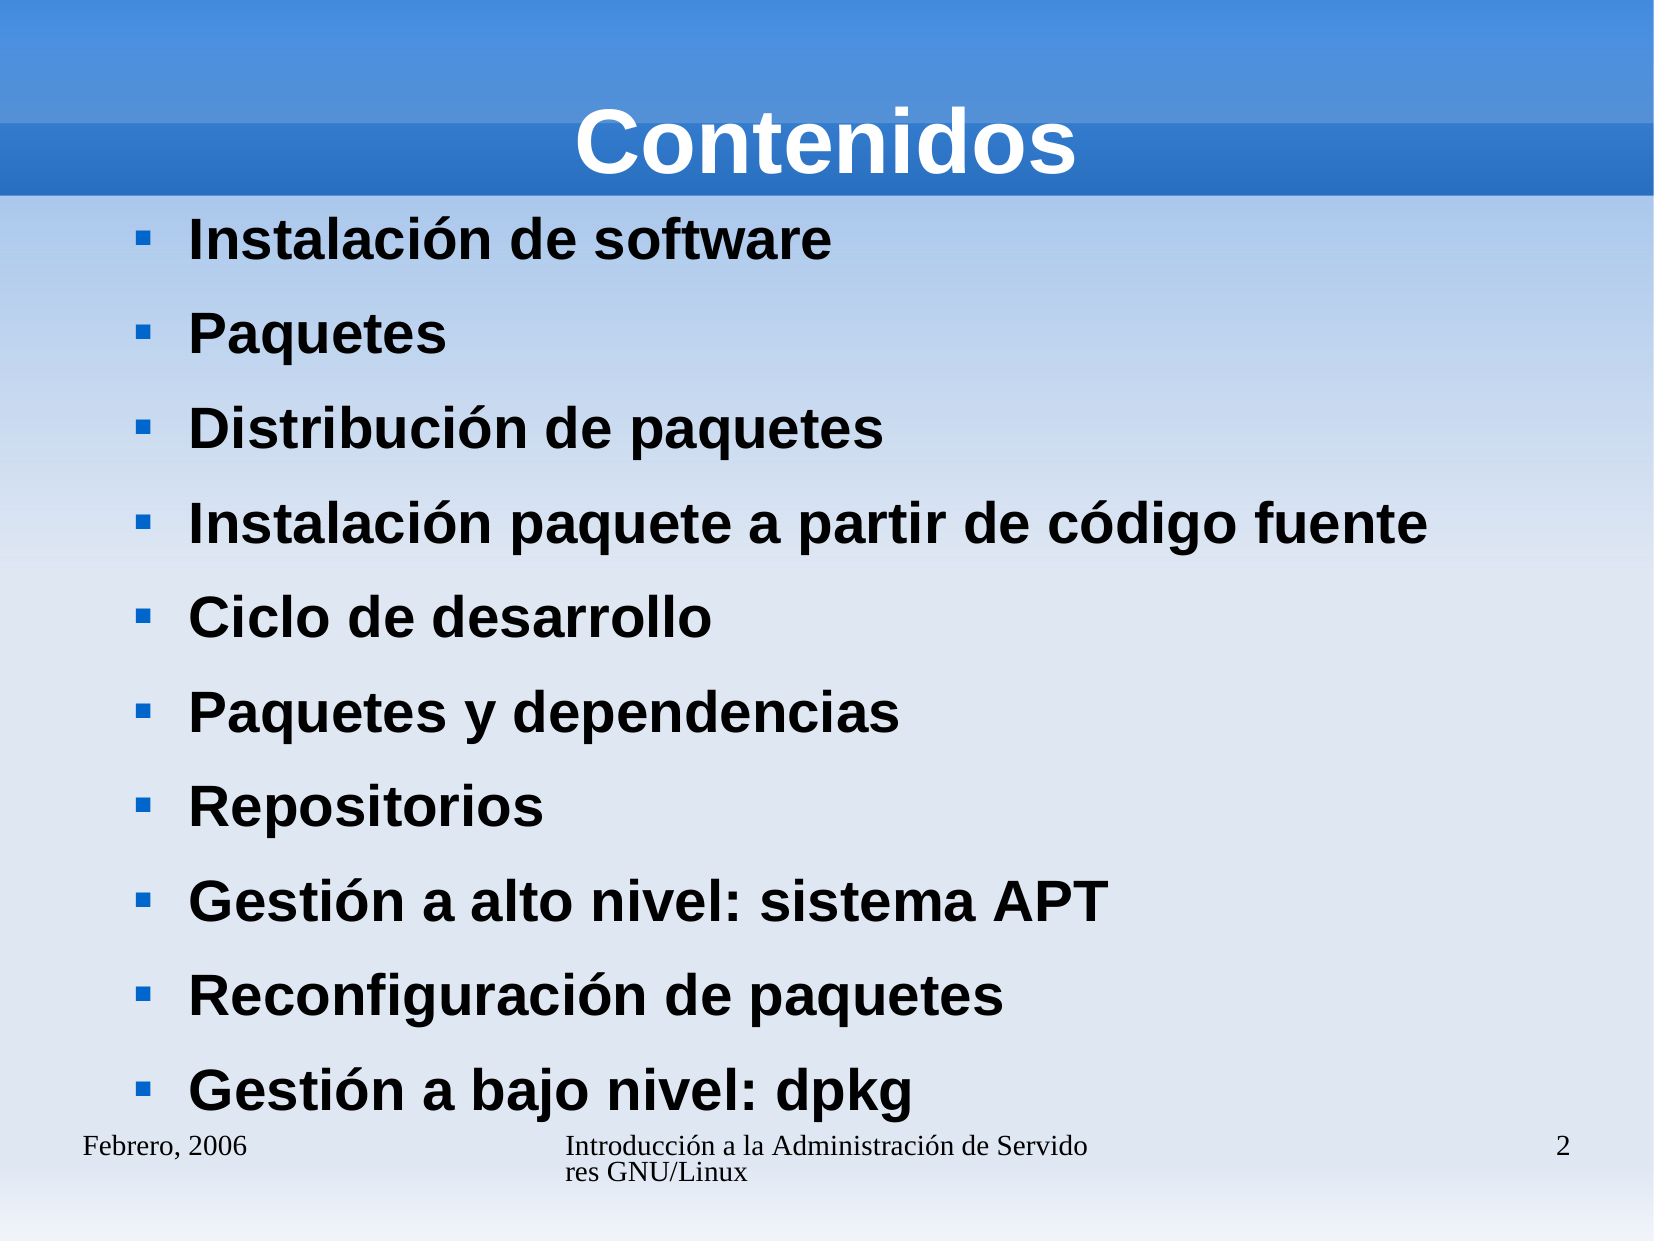

# Contenidos
Instalación de software
Paquetes
Distribución de paquetes
Instalación paquete a partir de código fuente
Ciclo de desarrollo
Paquetes y dependencias
Repositorios
Gestión a alto nivel: sistema APT
Reconfiguración de paquetes
Gestión a bajo nivel: dpkg
Febrero, 2006
Introducción a la Administración de Servidores GNU/Linux
2